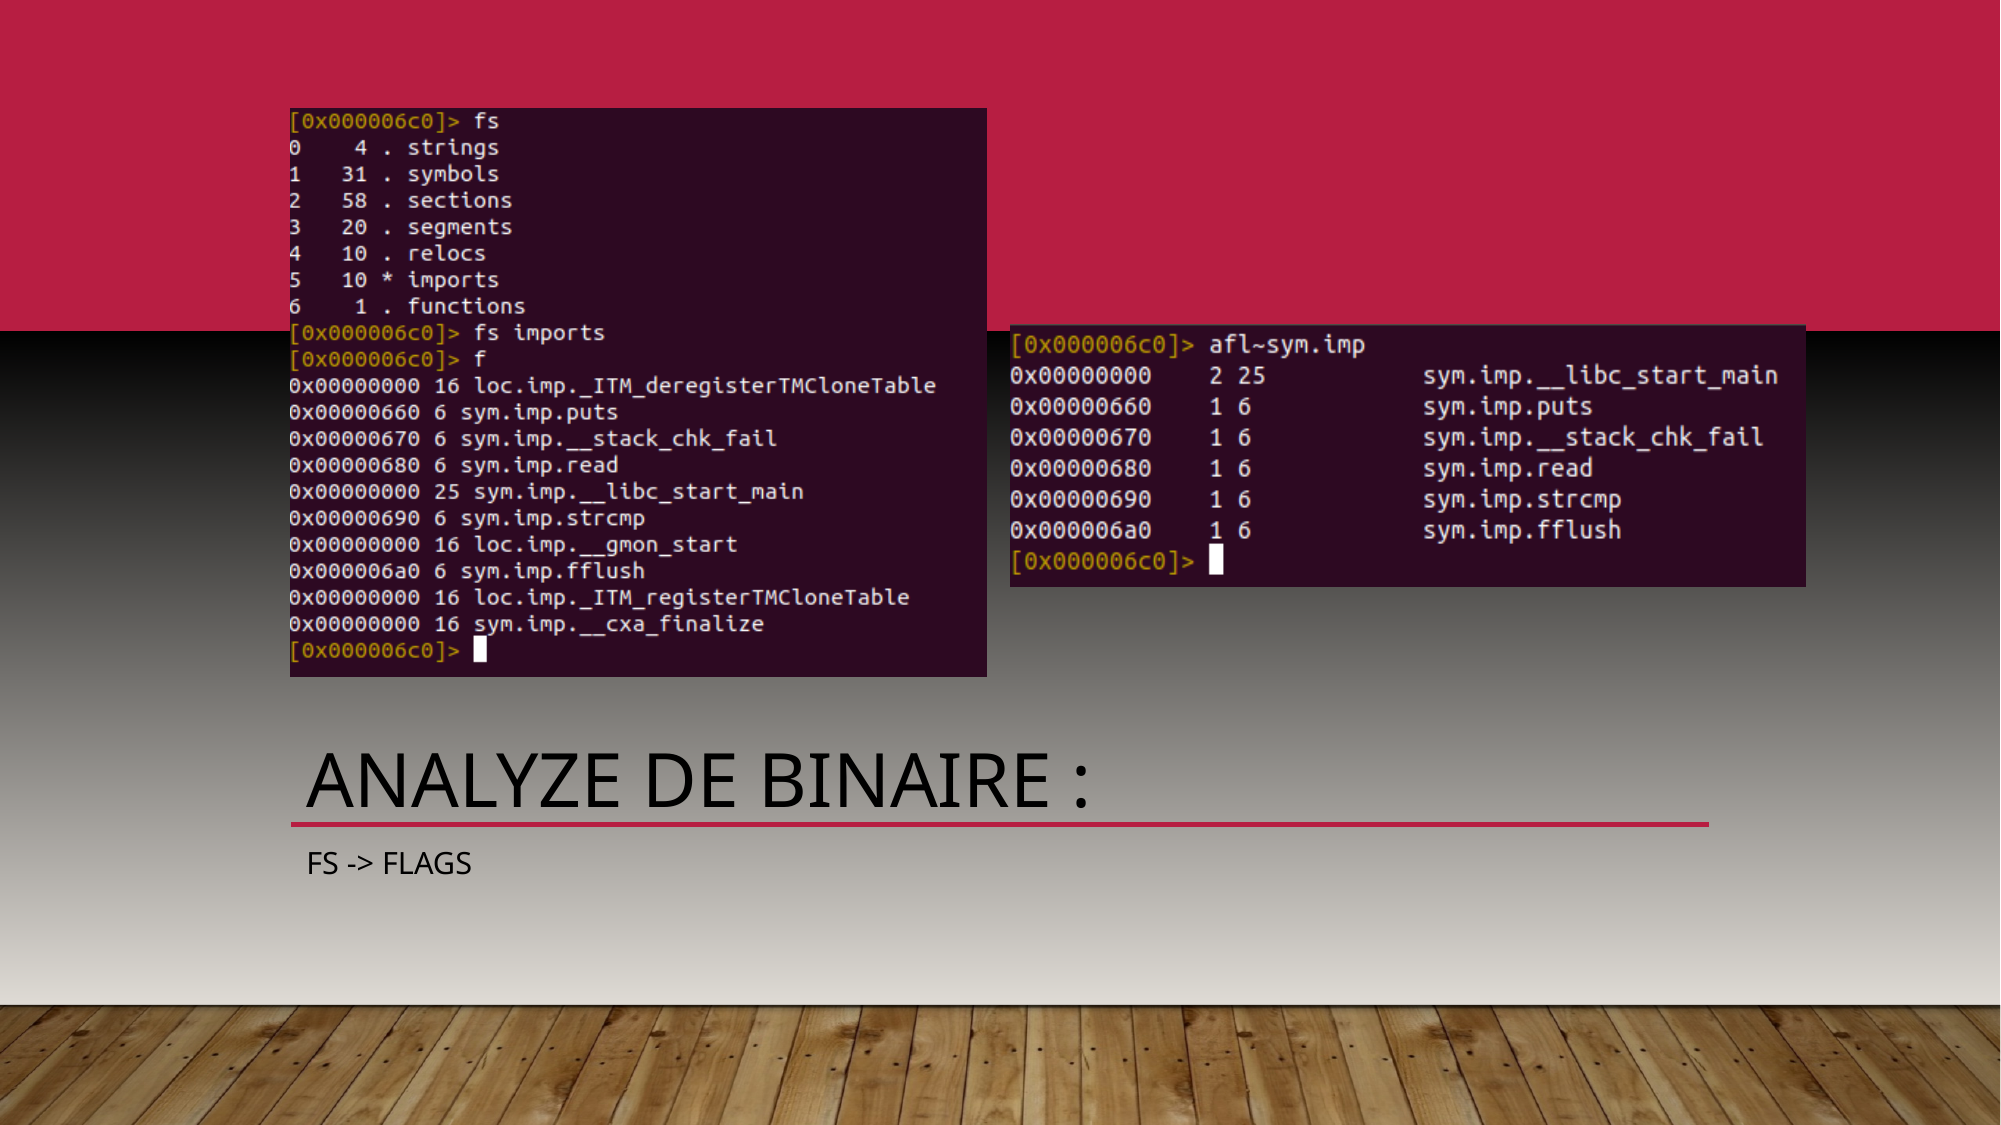

# ANALYZE DE BINAIRE :
Fs -> flags